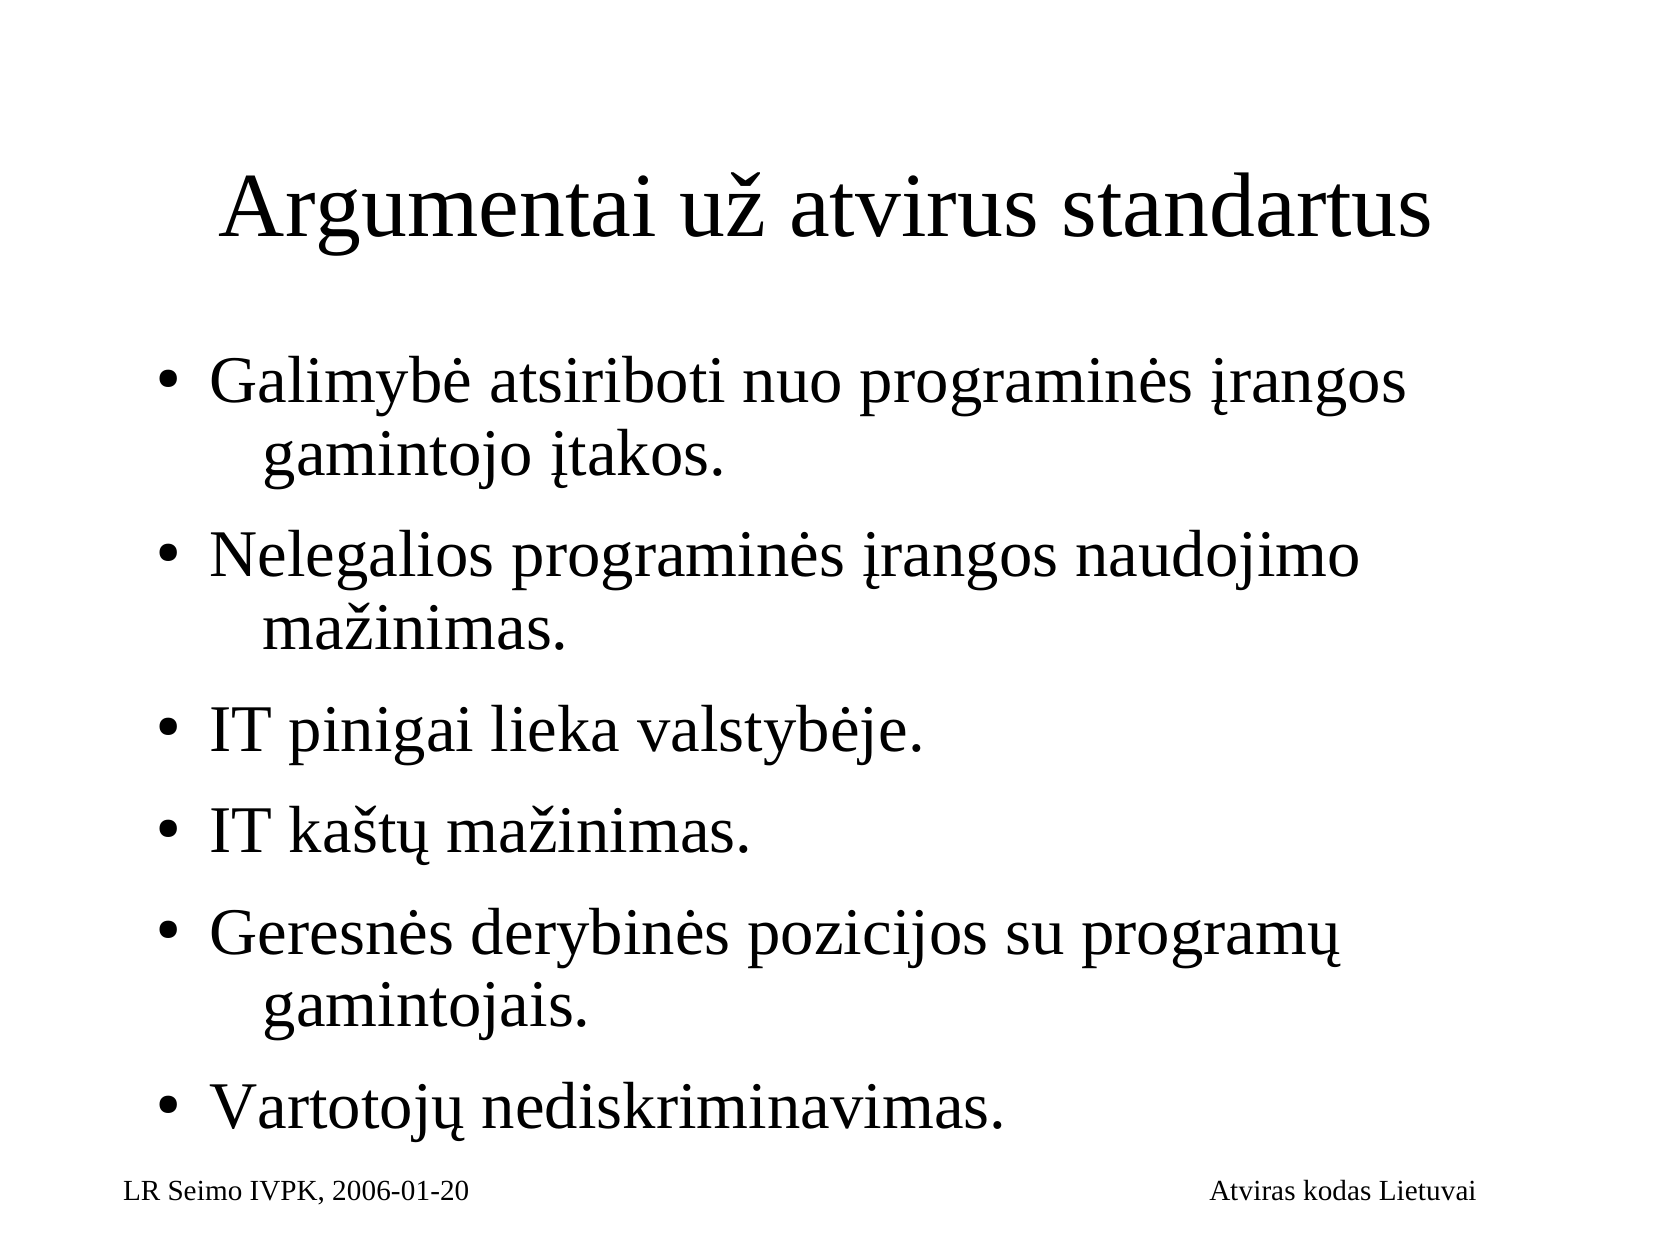

# Argumentai už atvirus standartus
Galimybė atsiriboti nuo programinės įrangos gamintojo įtakos.
Nelegalios programinės įrangos naudojimo mažinimas.
IT pinigai lieka valstybėje.
IT kaštų mažinimas.
Geresnės derybinės pozicijos su programų gamintojais.
Vartotojų nediskriminavimas.